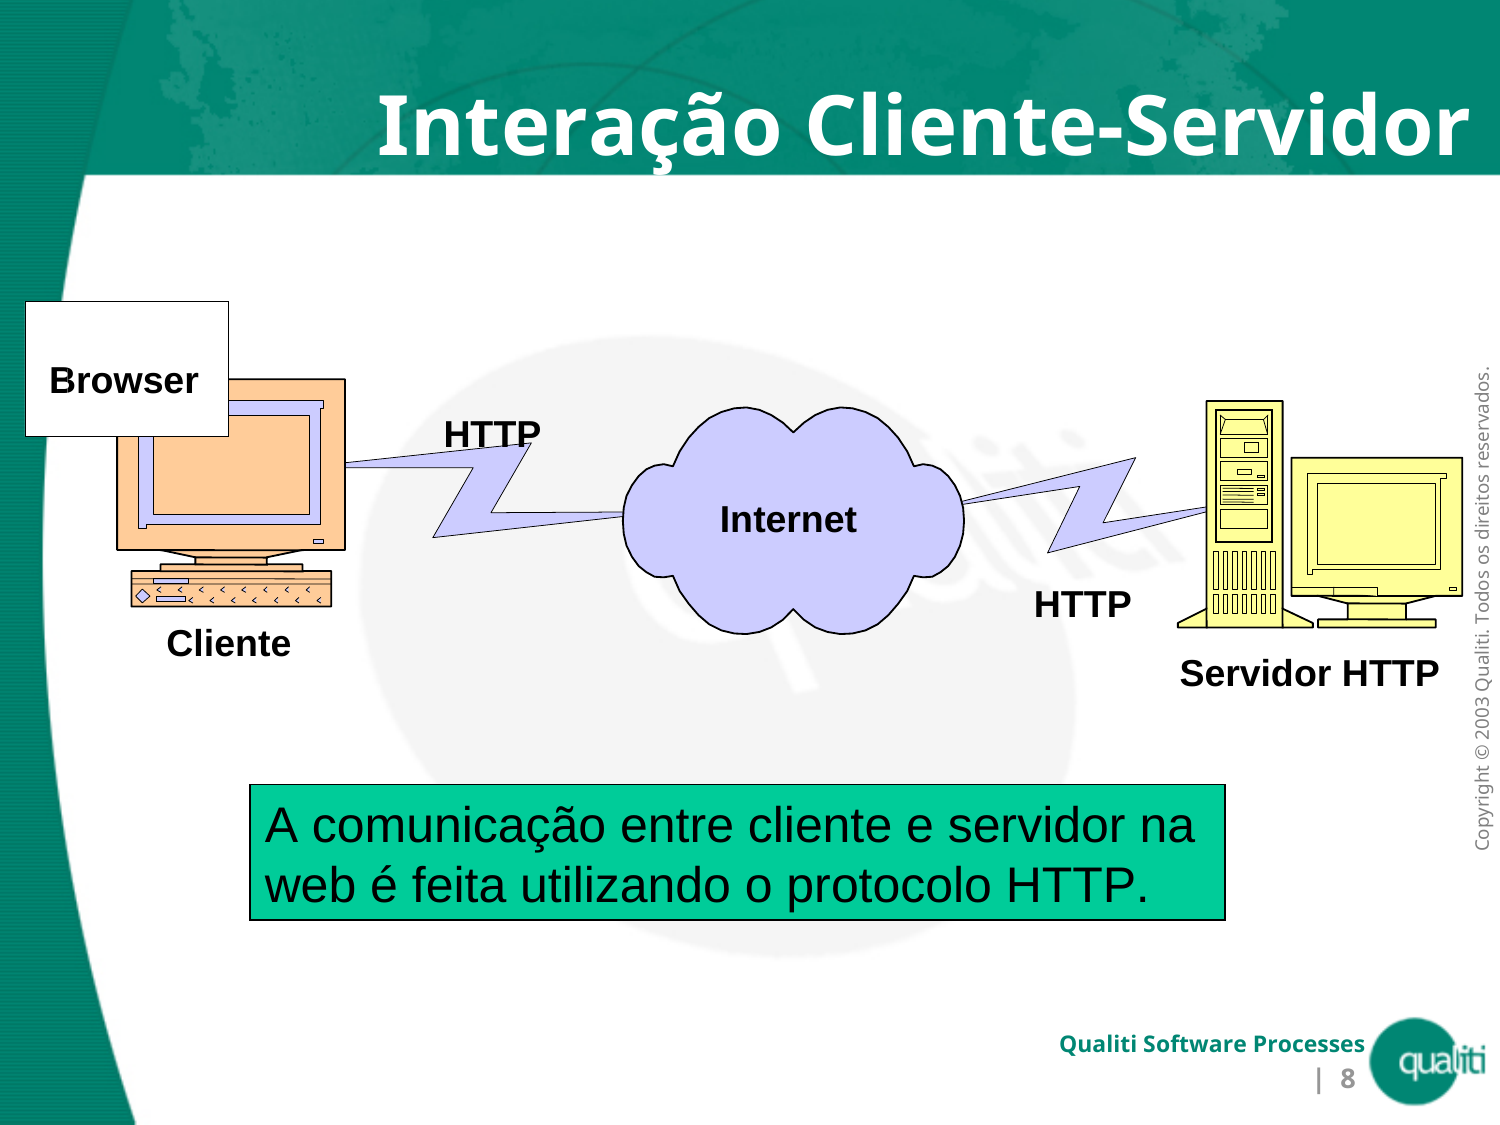

# Interação Cliente-Servidor
Browser
Internet
HTTP
HTTP
Cliente
Servidor HTTP
A comunicação entre cliente e servidor na web é feita utilizando o protocolo HTTP.